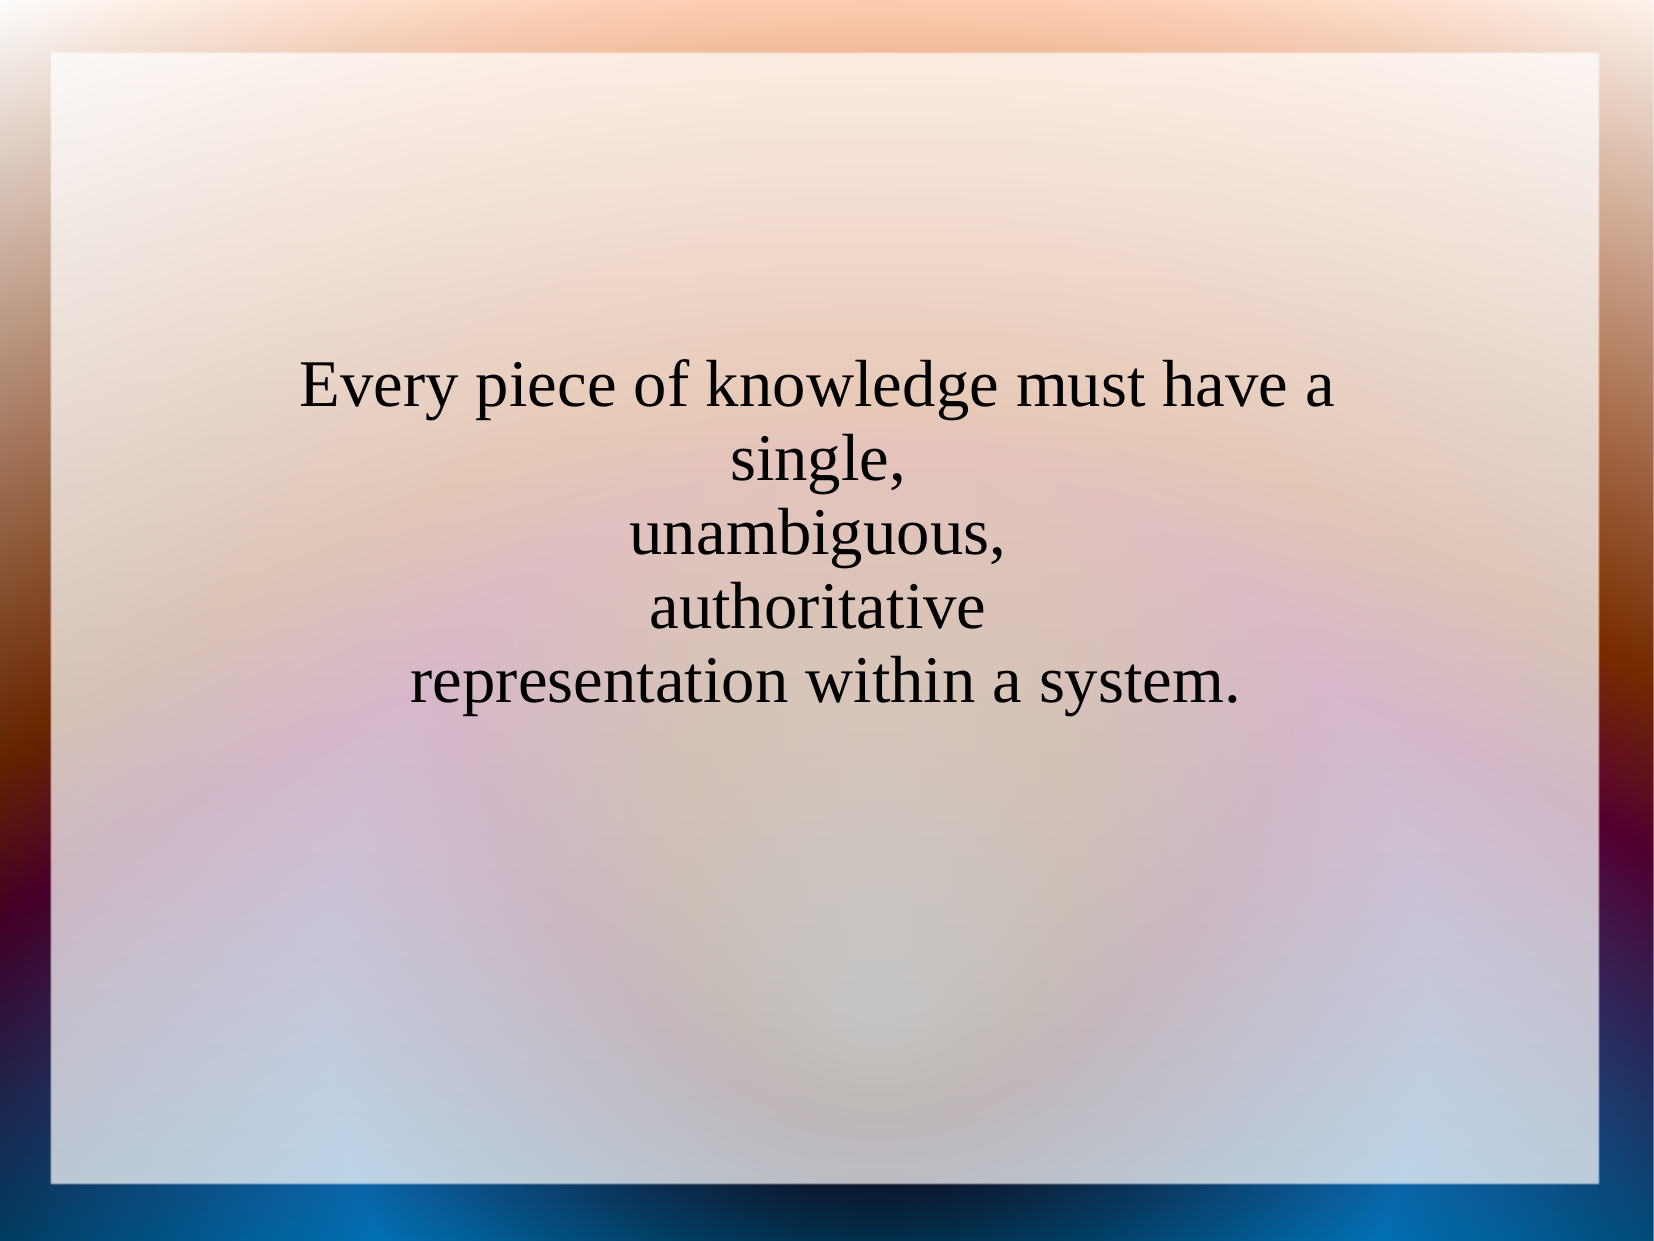

# Every piece of knowledge must have a
single,
unambiguous,
authoritative
representation within a system.